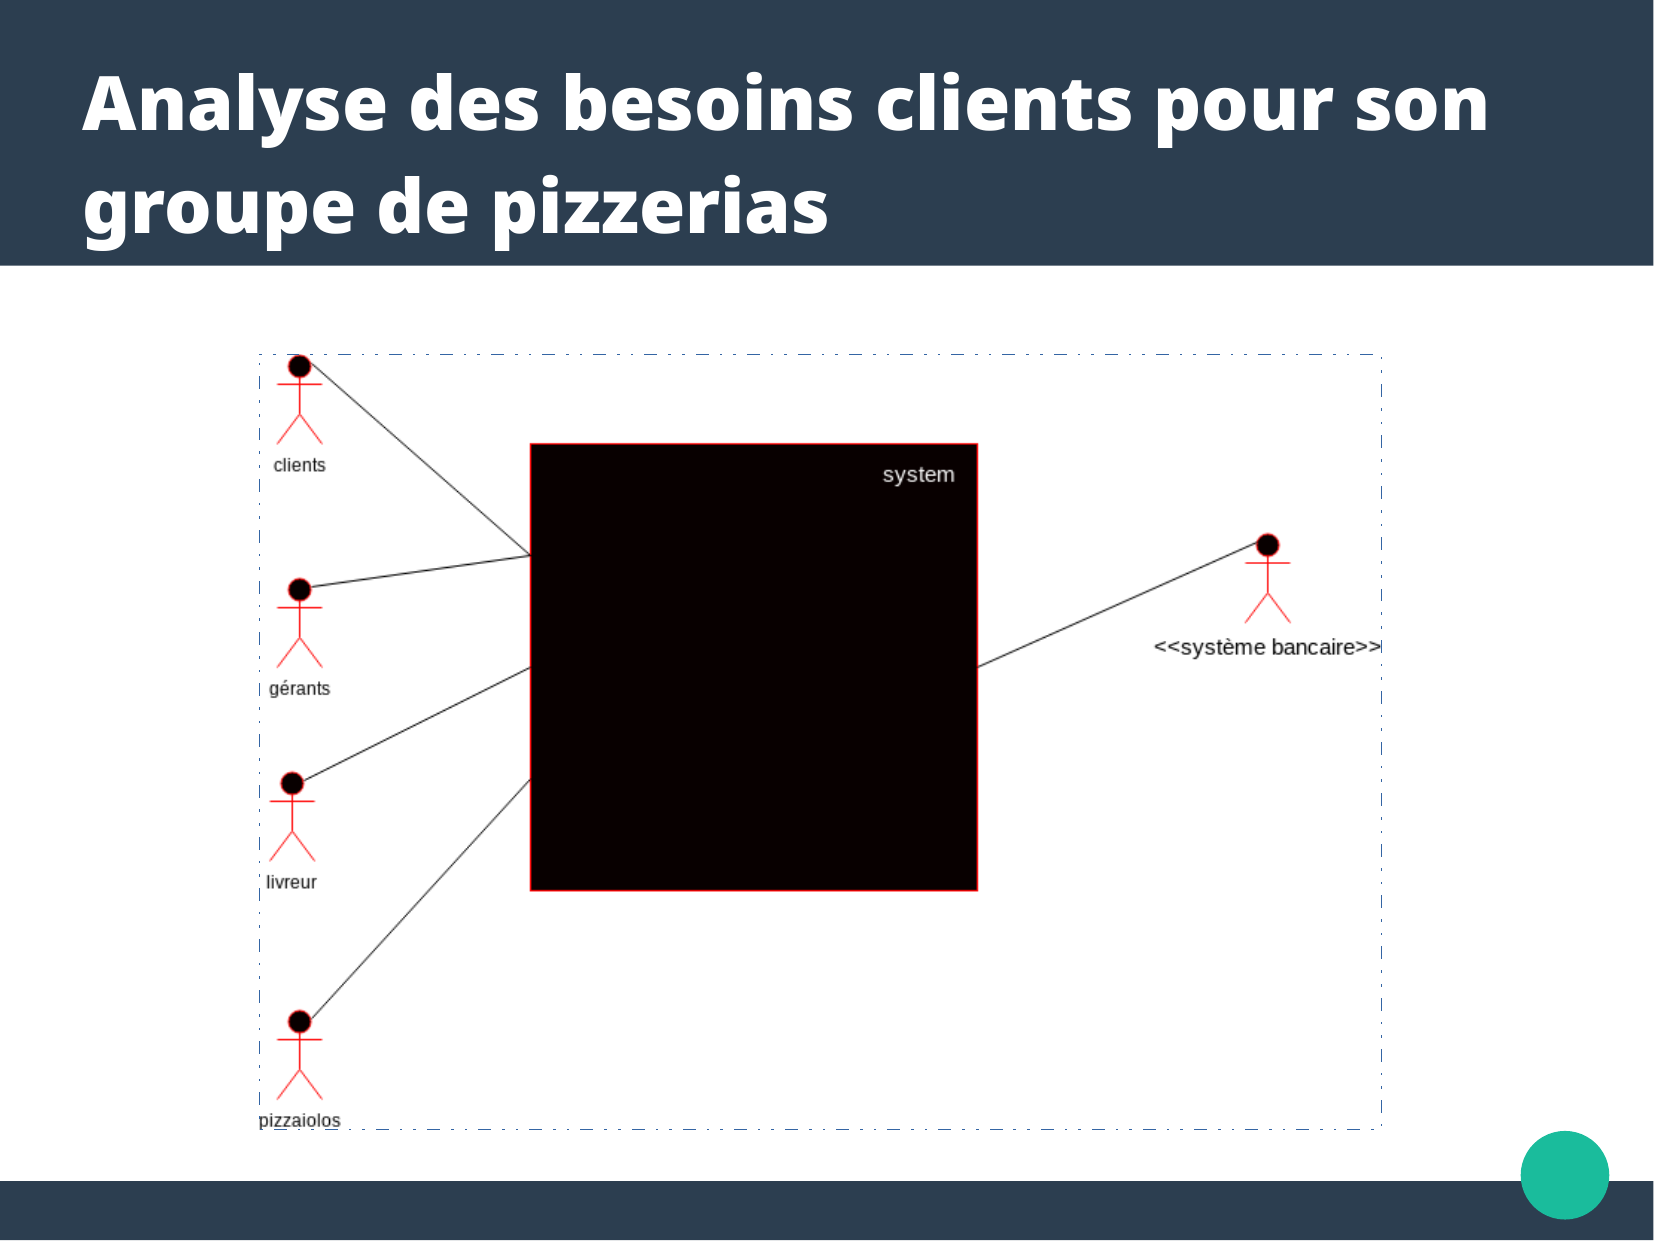

# Analyse des besoins clients pour son groupe de pizzerias